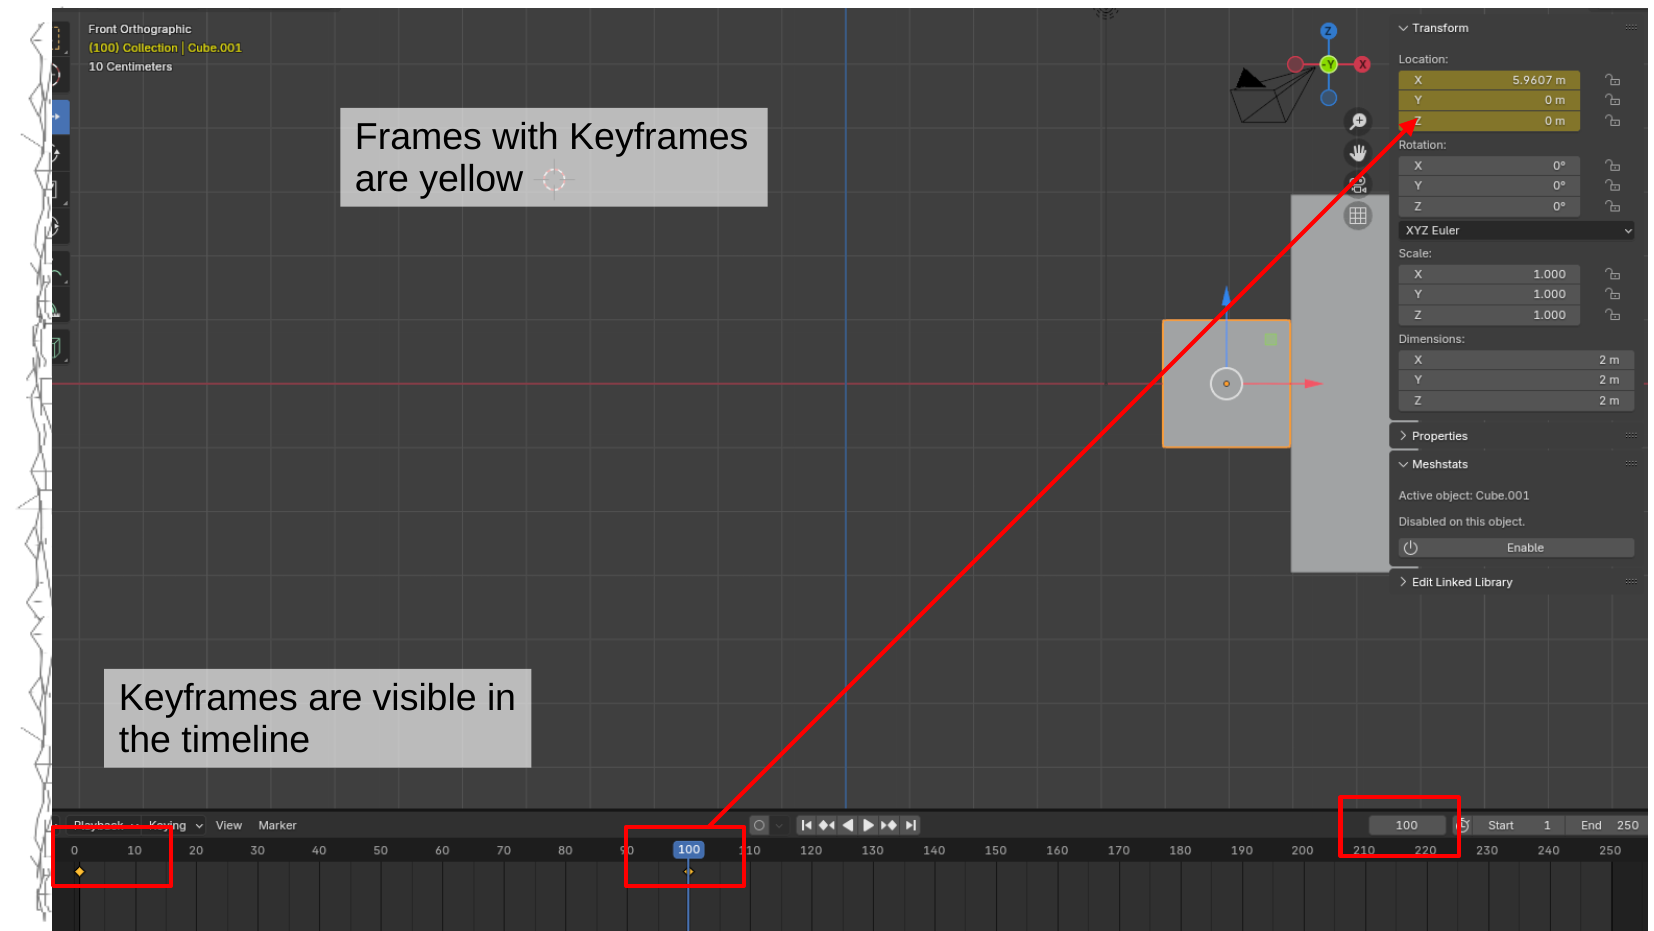

Frames with Keyframes
are yellow
Keyframes are visible in the timeline
4